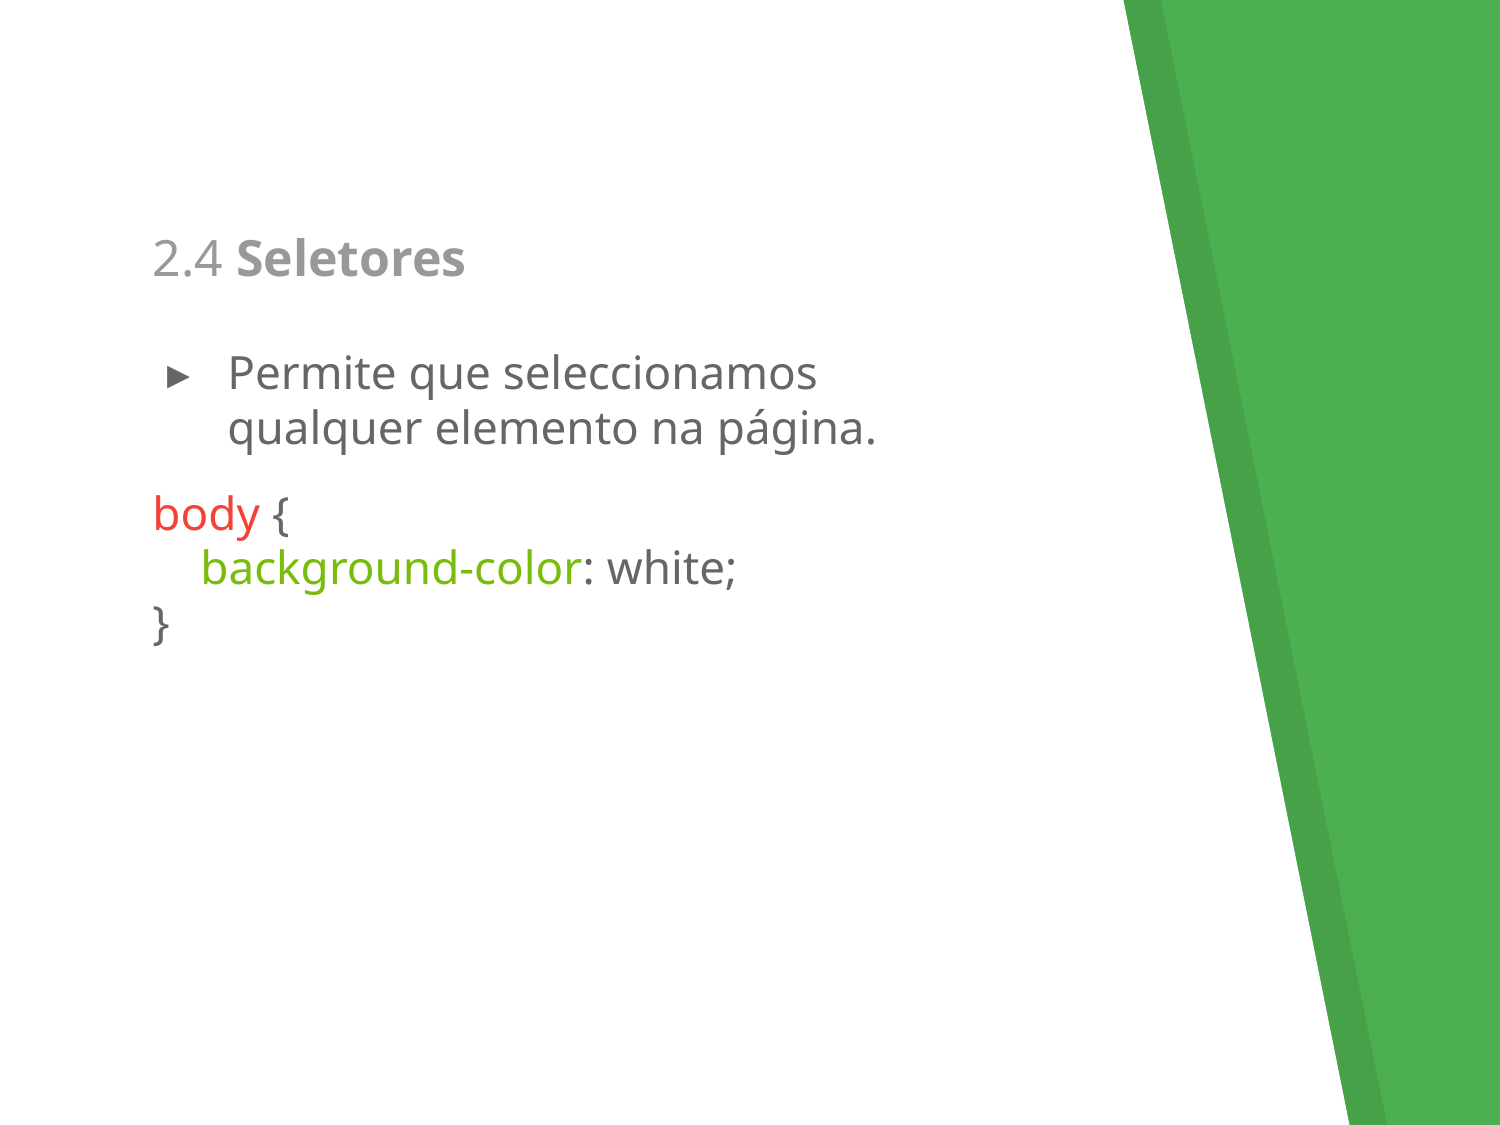

# 2.4 Seletores
Permite que seleccionamos qualquer elemento na página.
body {
 background-color: white;
}